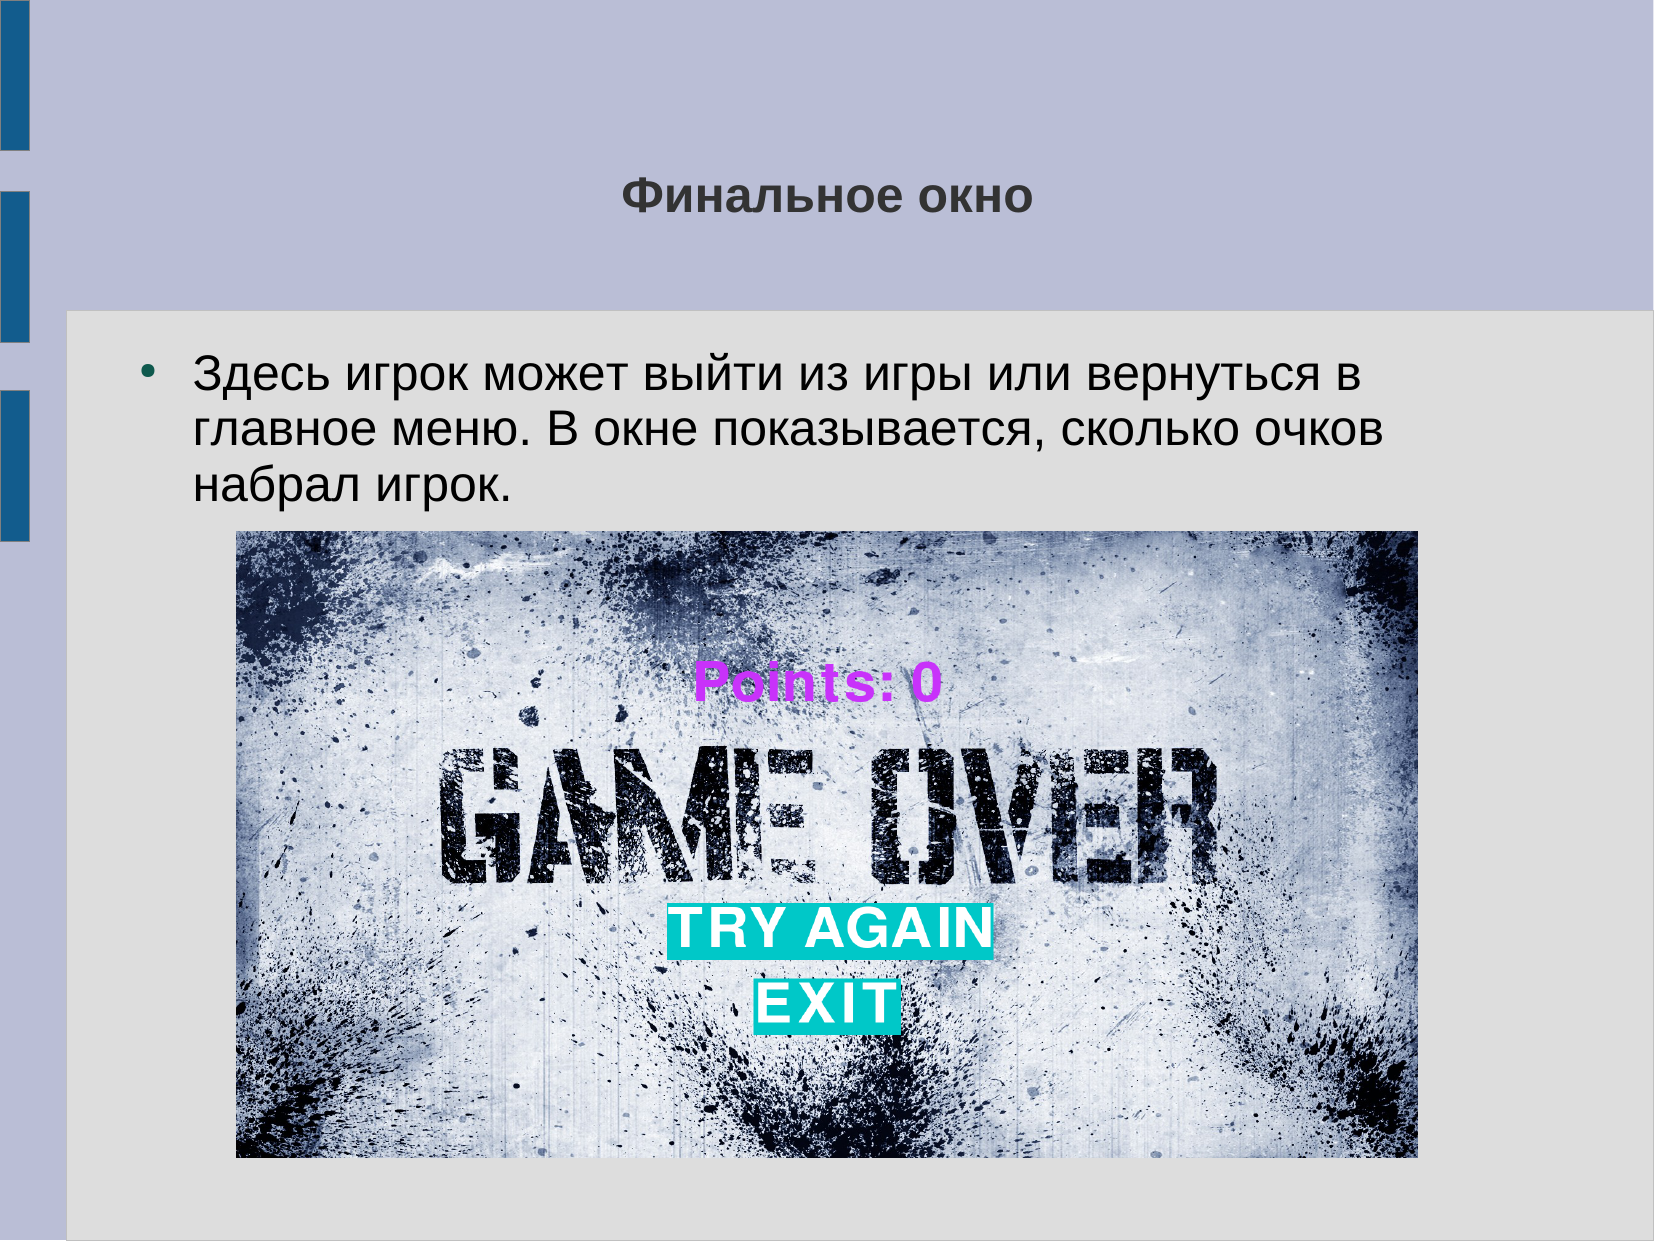

# Финальное окно
Здесь игрок может выйти из игры или вернуться в главное меню. В окне показывается, сколько очков набрал игрок.